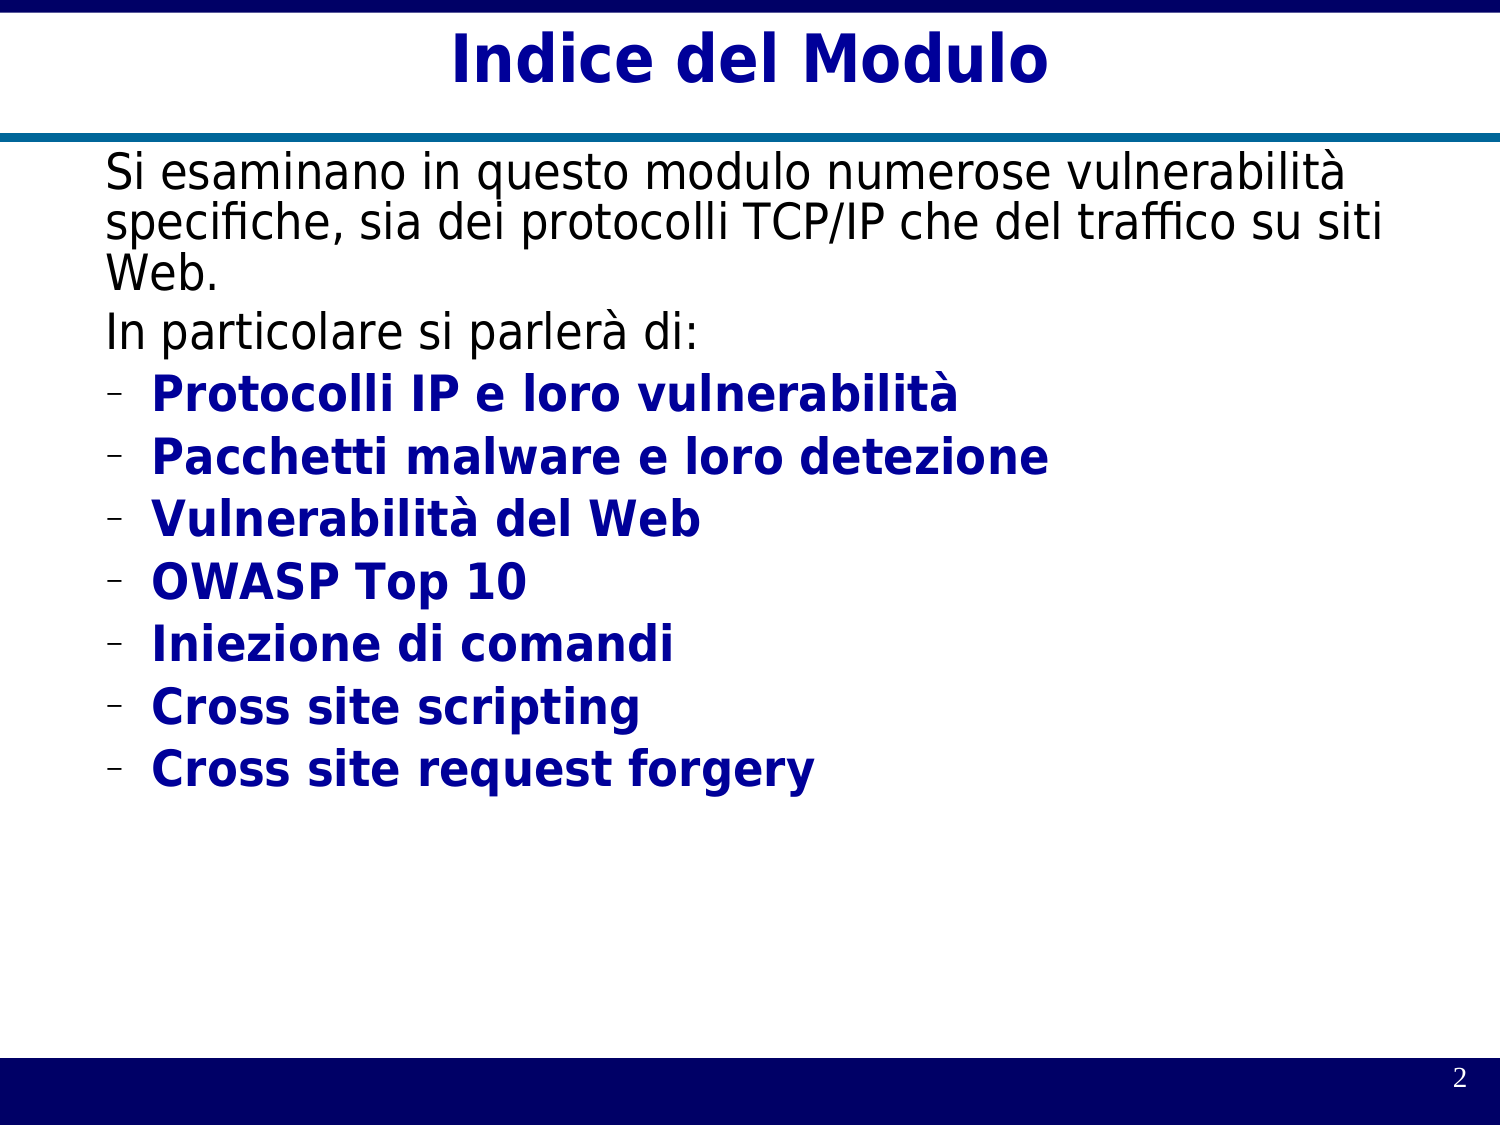

# Indice del Modulo
Si esaminano in questo modulo numerose vulnerabilità specifiche, sia dei protocolli TCP/IP che del traffico su siti Web.
In particolare si parlerà di:
Protocolli IP e loro vulnerabilità
Pacchetti malware e loro detezione
Vulnerabilità del Web
OWASP Top 10
Iniezione di comandi
Cross site scripting
Cross site request forgery